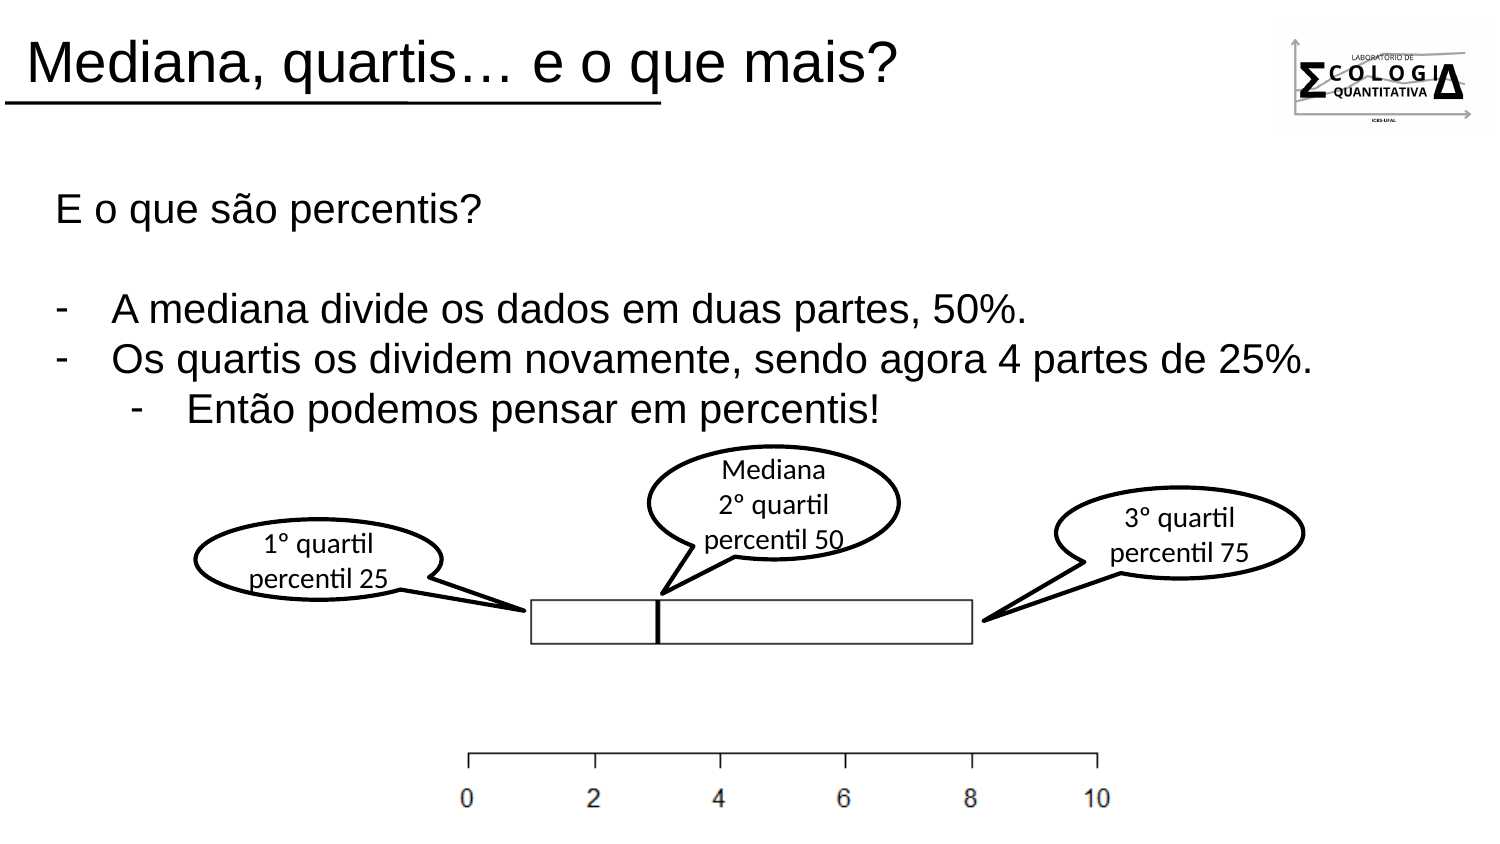

Mediana, quartis… e o que mais?
E o que são percentis?
A mediana divide os dados em duas partes, 50%.
Os quartis os dividem novamente, sendo agora 4 partes de 25%.
Então podemos pensar em percentis!
Mediana
2º quartil
percentil 50
3º quartil
percentil 75
1º quartil
percentil 25